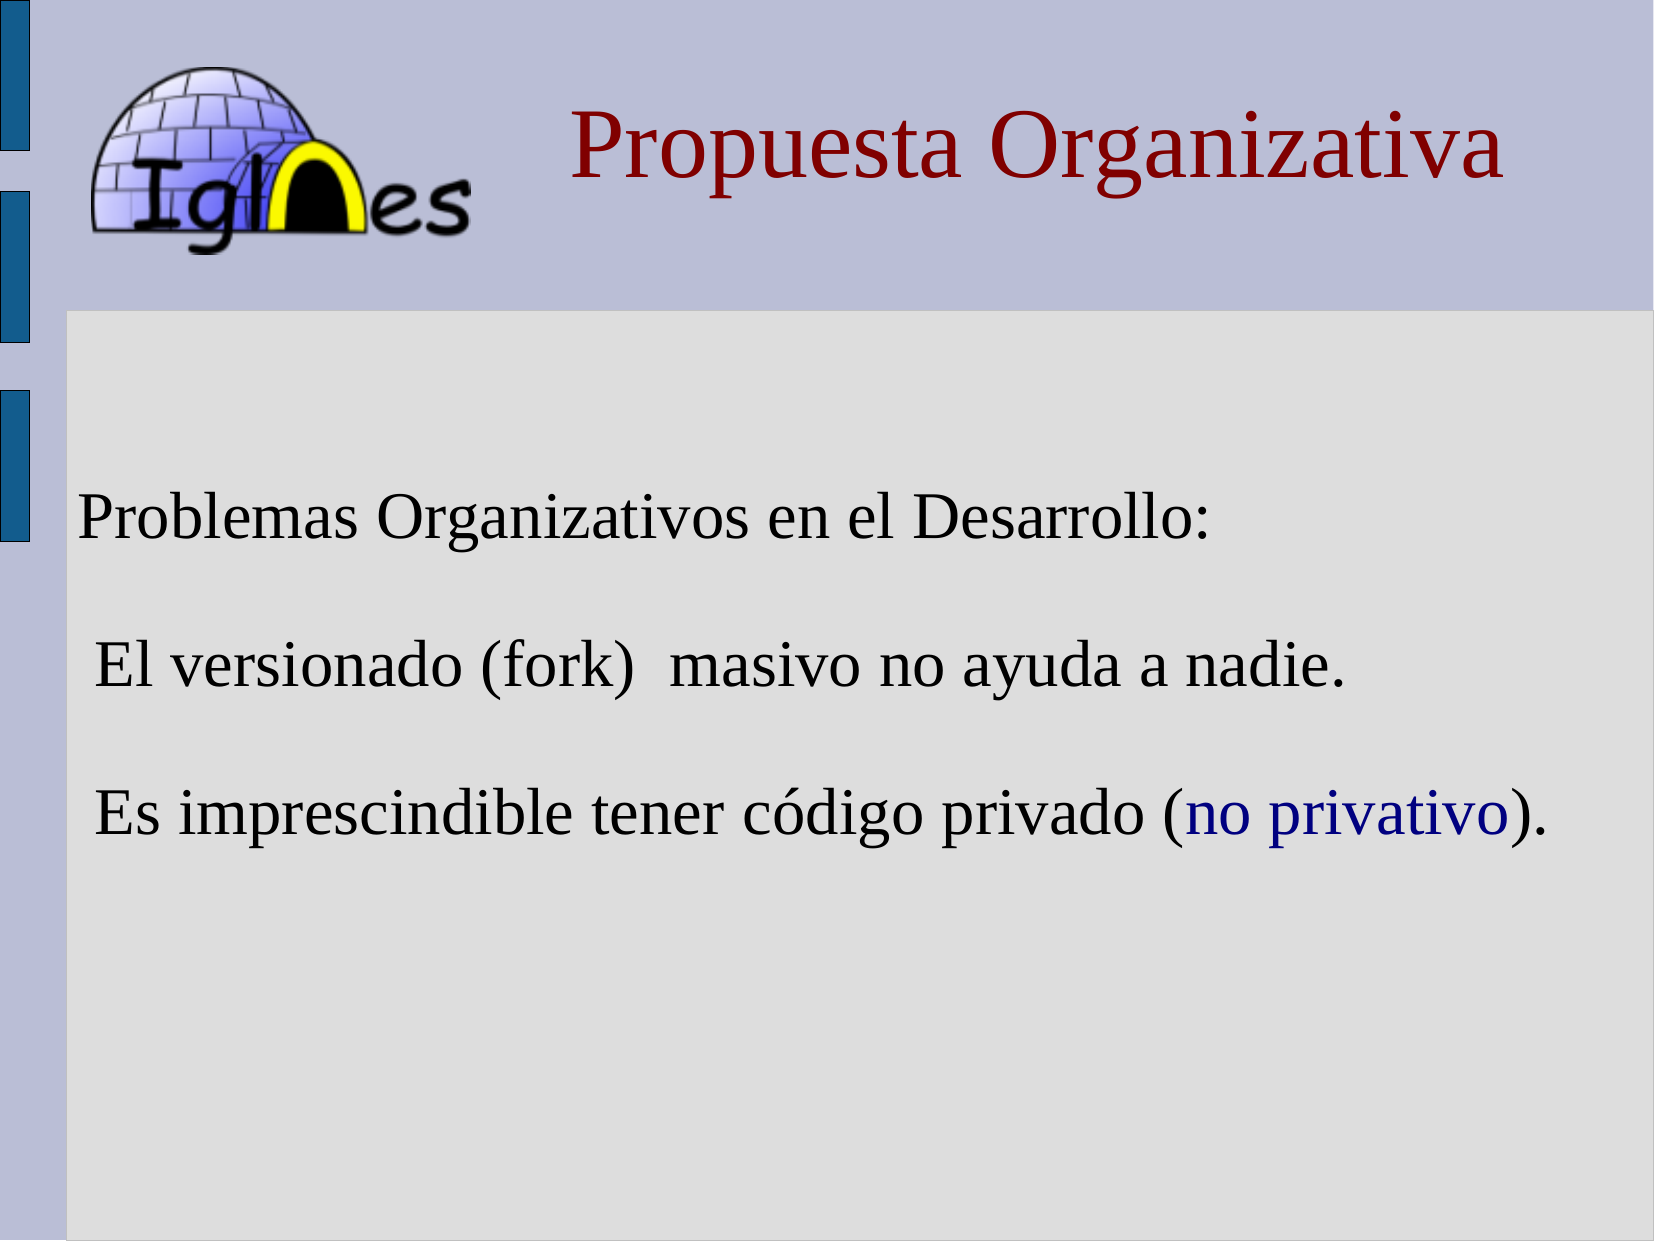

Propuesta Organizativa
Problemas Organizativos en el Desarrollo:
 El versionado (fork) masivo no ayuda a nadie.
 Es imprescindible tener código privado (no privativo).